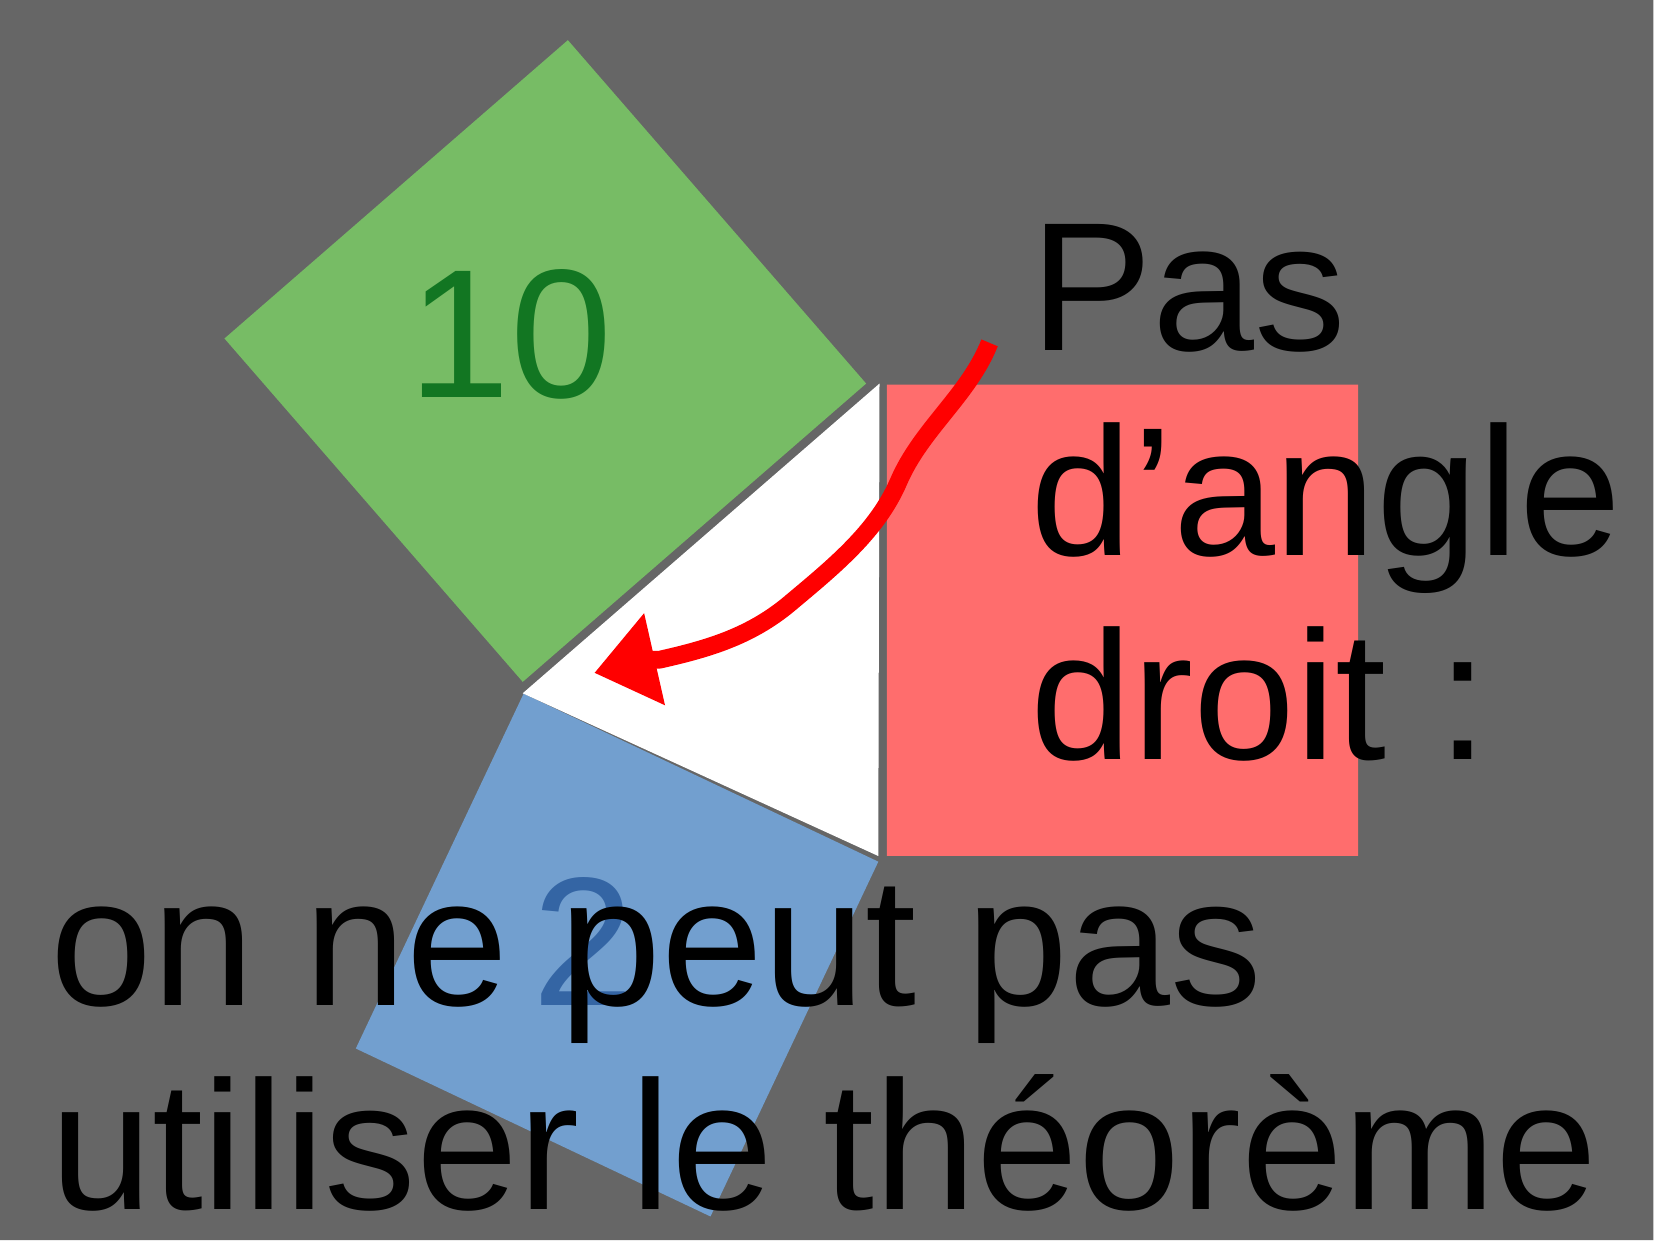

Pas
d’angle
droit :
10
on ne peut pas
utiliser le théorème
2